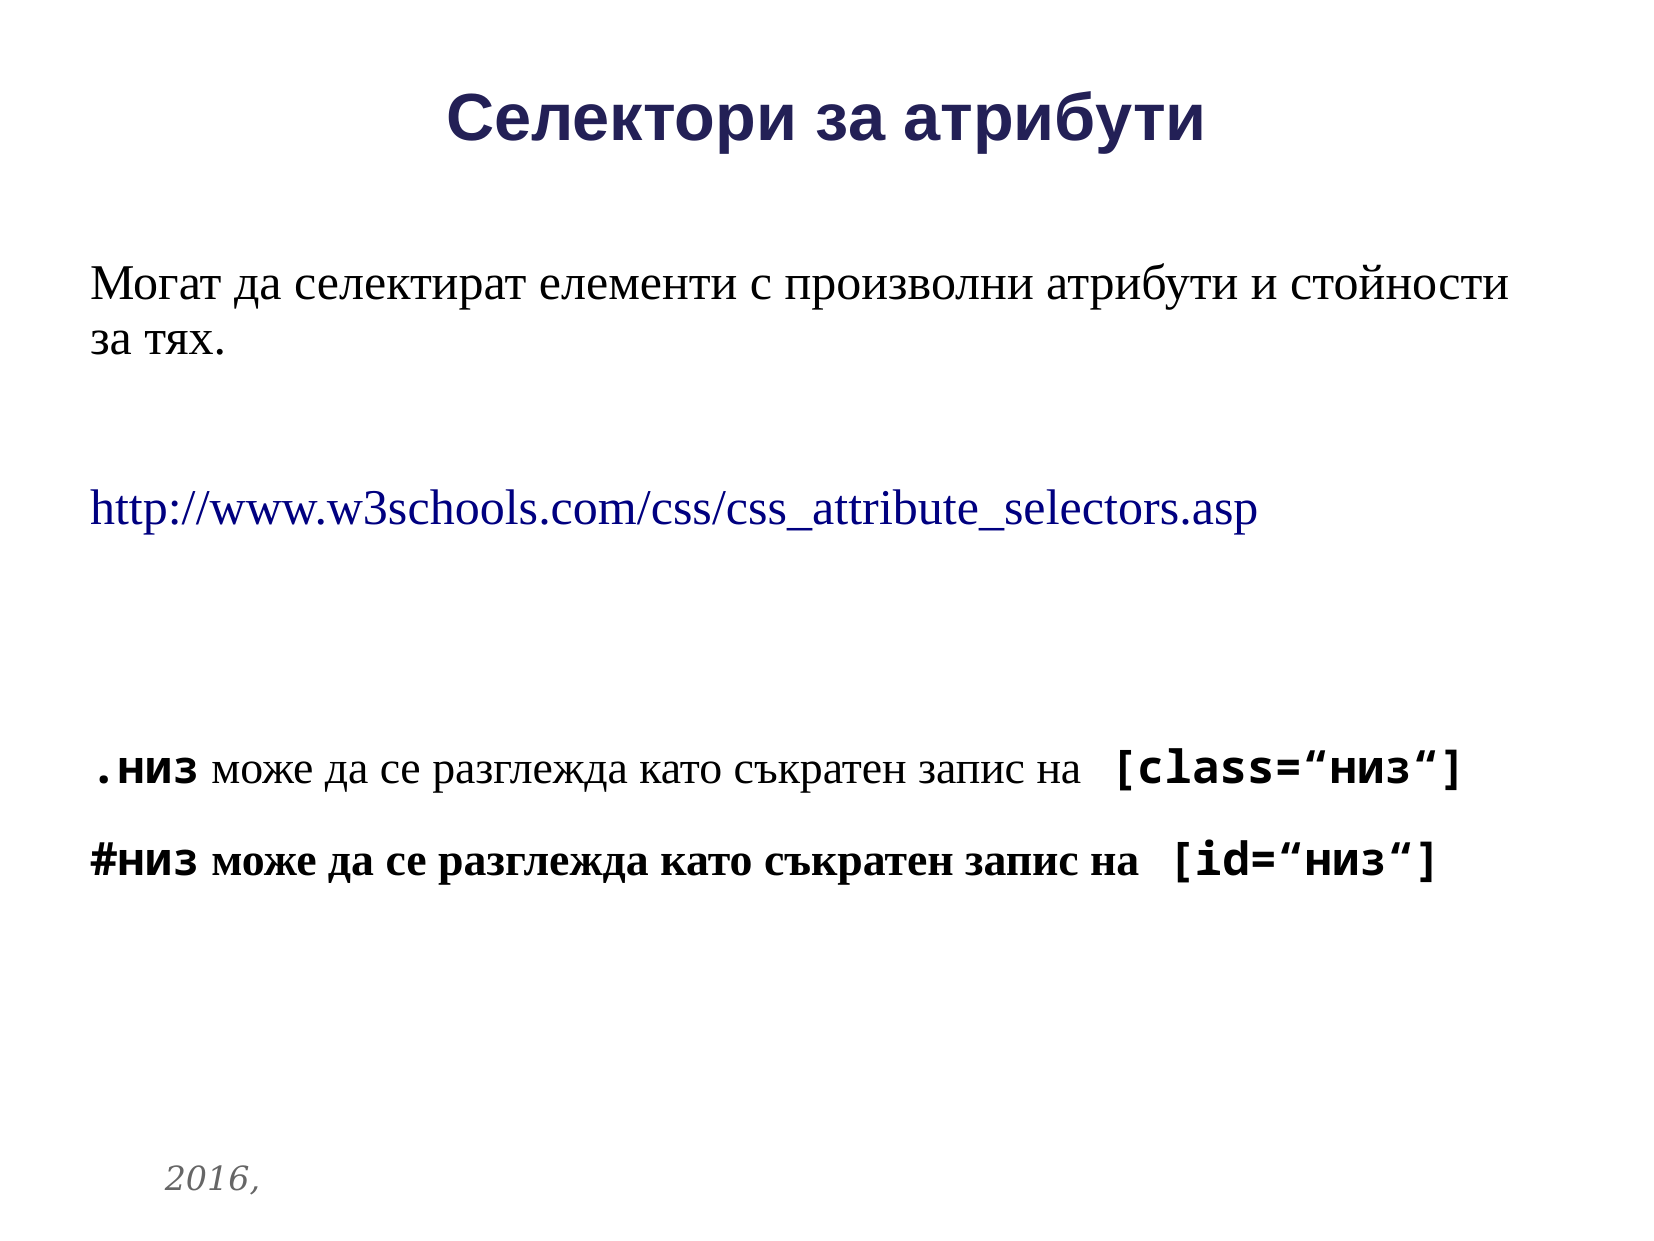

# Селектори за атрибути
Могат да селектират елементи с произволни атрибути и стойности за тях.
http://www.w3schools.com/css/css_attribute_selectors.asp
.низ може да се разглежда като съкратен запис на [class=“низ“]
#низ може да се разглежда като съкратен запис на [id=“низ“]
2016,